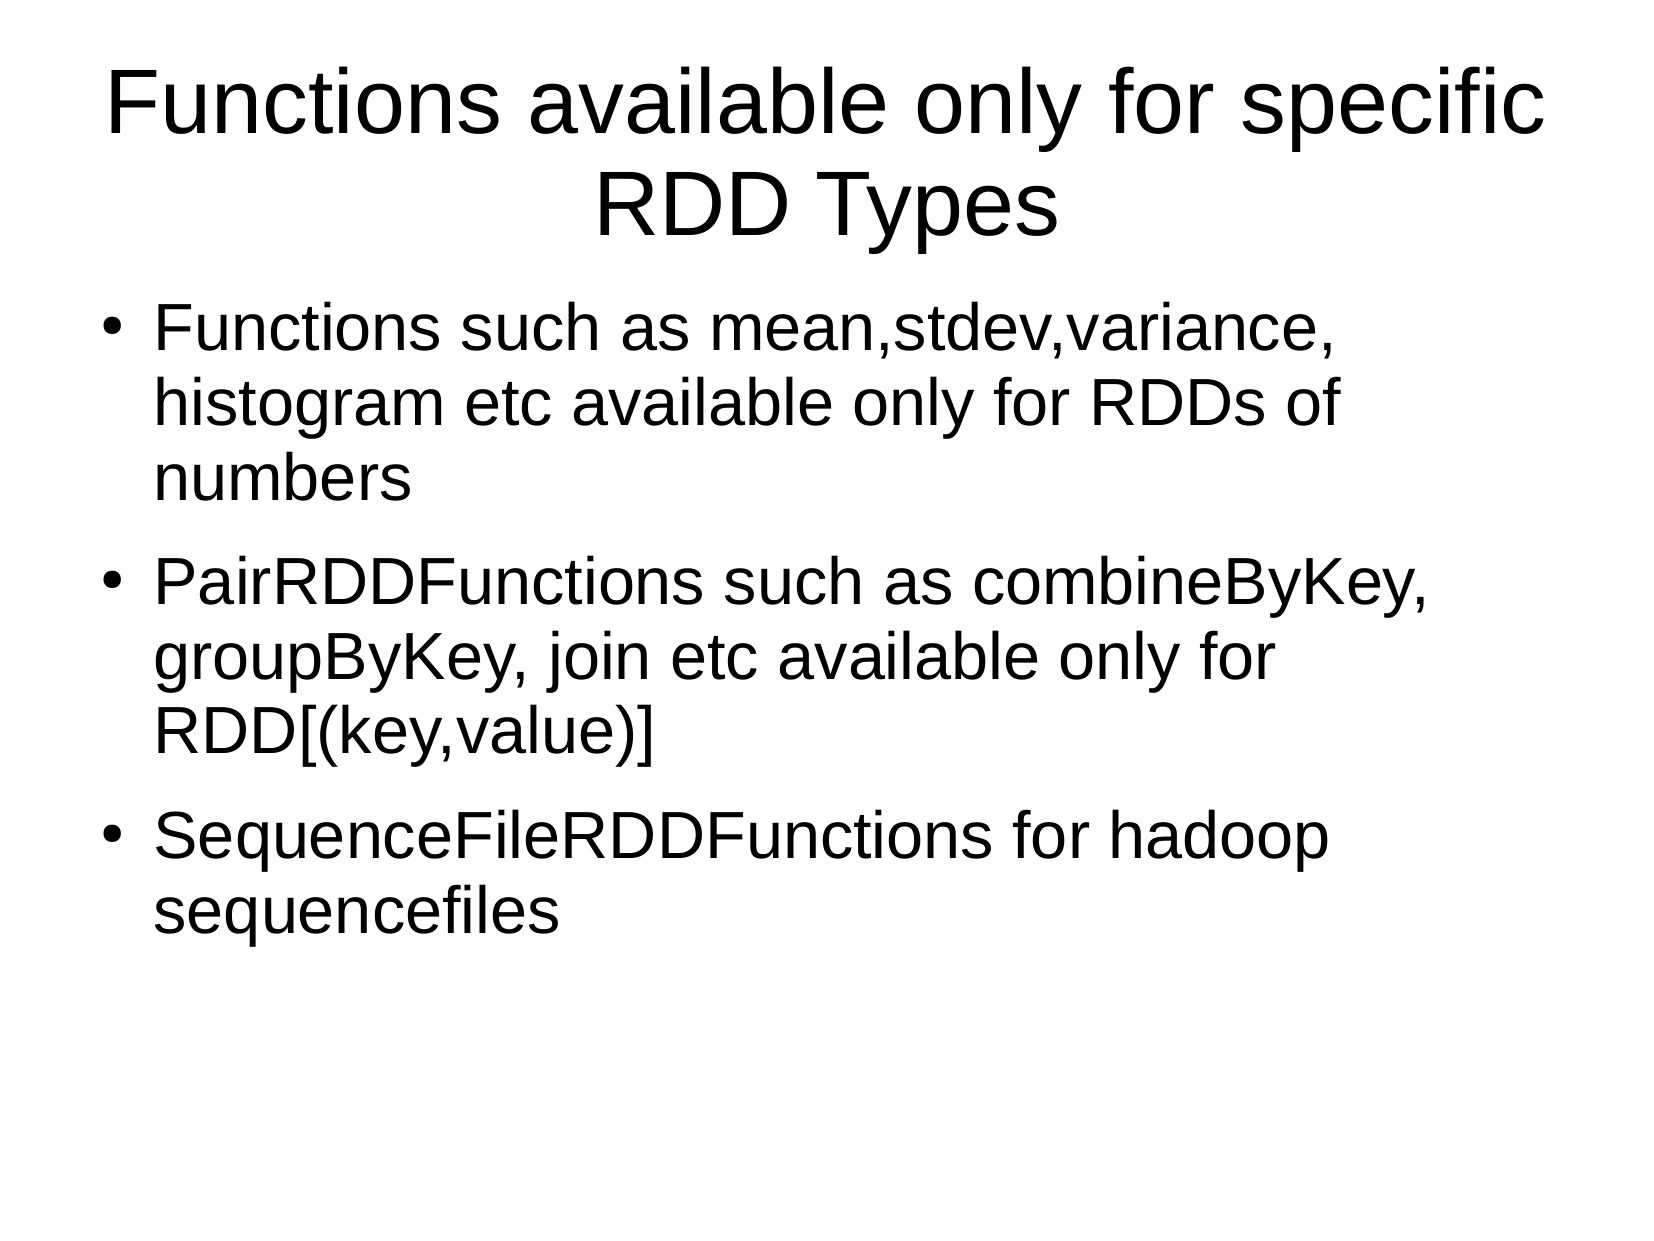

# Functions available only for specific RDD Types
Functions such as mean,stdev,variance, histogram etc available only for RDDs of numbers
PairRDDFunctions such as combineByKey, groupByKey, join etc available only for RDD[(key,value)]
SequenceFileRDDFunctions for hadoop sequencefiles